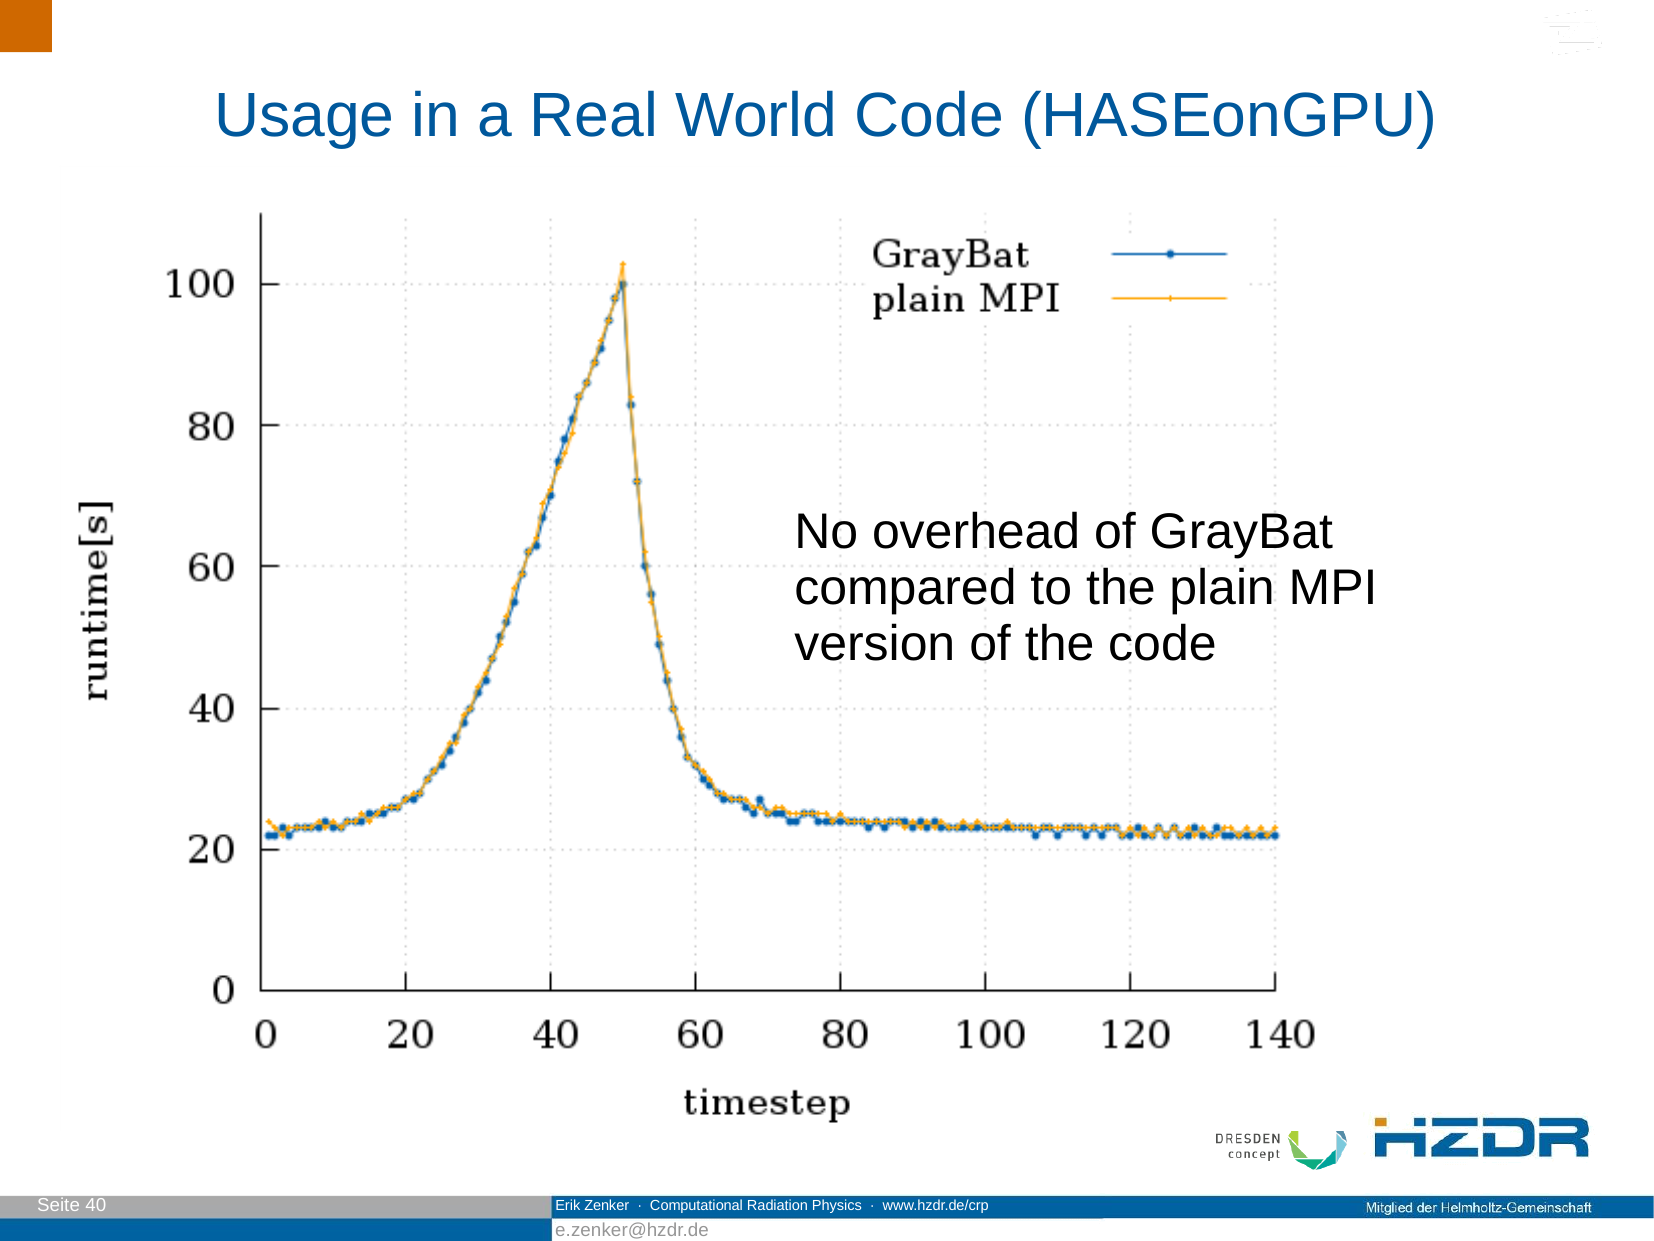

# Usage in a Real World Code (HASEonGPU)
No overhead of GrayBat
compared to the plain MPI
version of the code